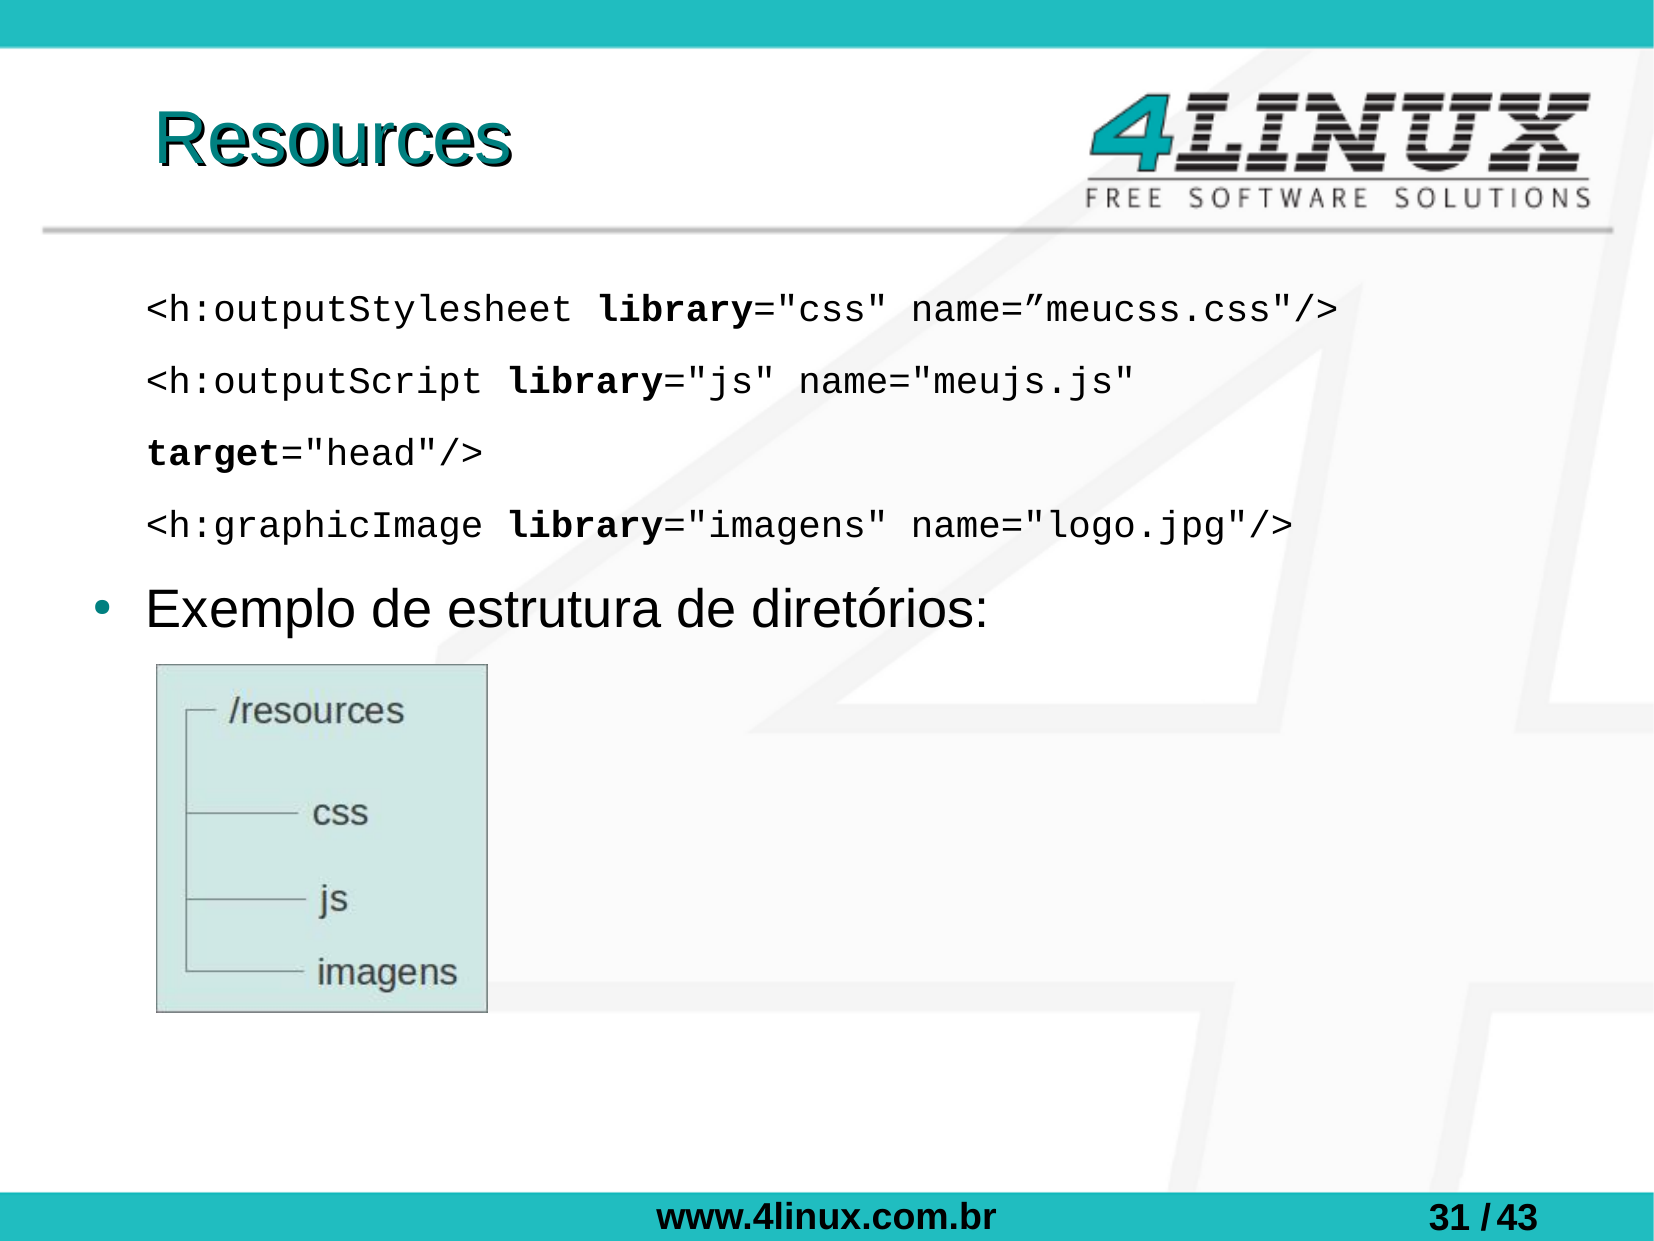

# Resources
<h:outputStylesheet library="css" name=”meucss.css"/>
<h:outputScript library="js" name="meujs.js"
target="head"/>
<h:graphicImage library="imagens" name="logo.jpg"/>
Exemplo de estrutura de diretórios: